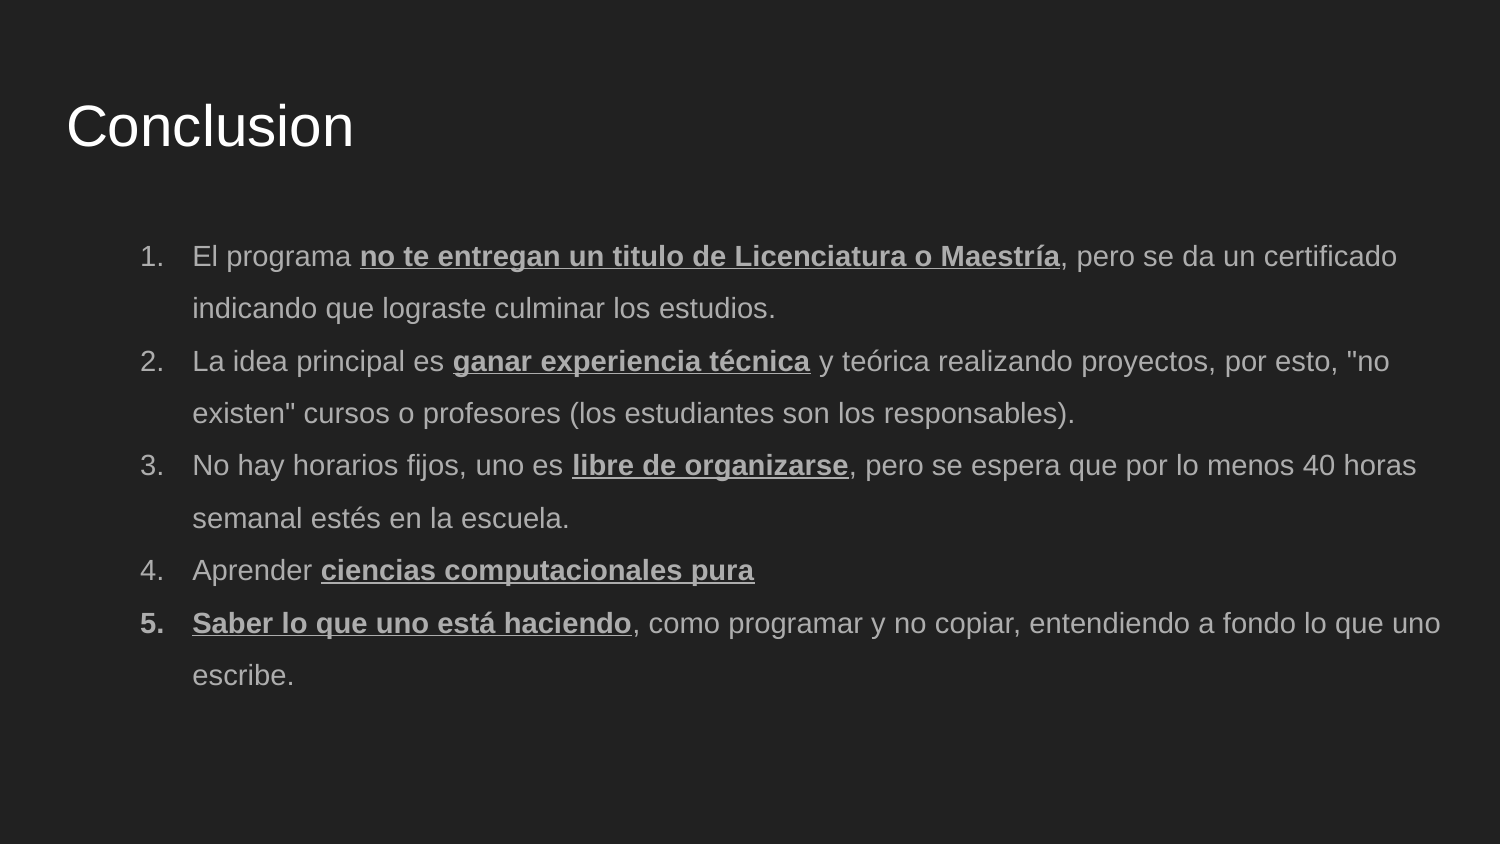

# Conclusion
El programa no te entregan un titulo de Licenciatura o Maestría, pero se da un certificado indicando que lograste culminar los estudios.
La idea principal es ganar experiencia técnica y teórica realizando proyectos, por esto, "no existen" cursos o profesores (los estudiantes son los responsables).
No hay horarios fijos, uno es libre de organizarse, pero se espera que por lo menos 40 horas semanal estés en la escuela.
Aprender ciencias computacionales pura
Saber lo que uno está haciendo, como programar y no copiar, entendiendo a fondo lo que uno escribe.